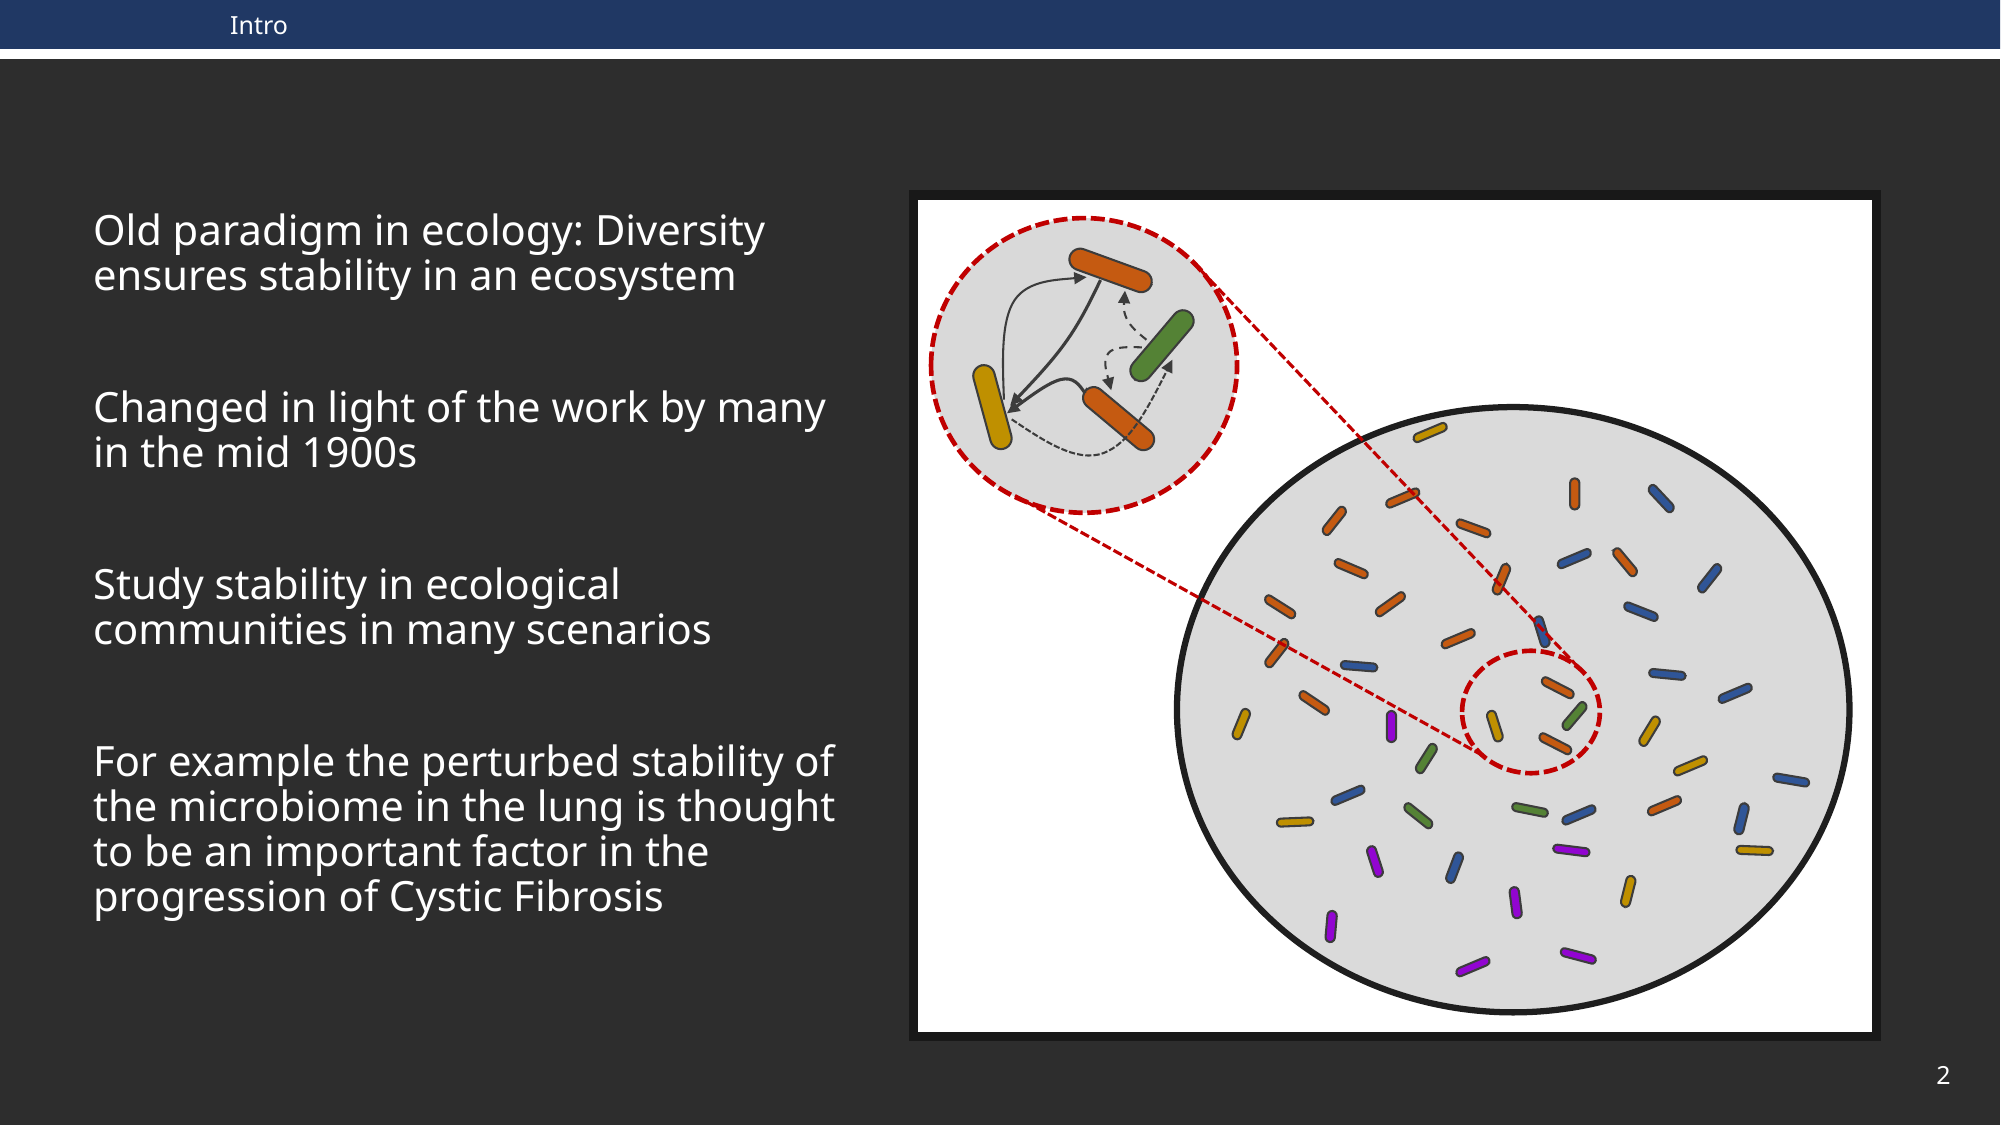

Intro
# Old paradigm in ecology: Diversity ensures stability in an ecosystem
Changed in light of the work by many in the mid 1900s
Study stability in ecological communities in many scenarios
For example the perturbed stability of the microbiome in the lung is thought to be an important factor in the progression of Cystic Fibrosis